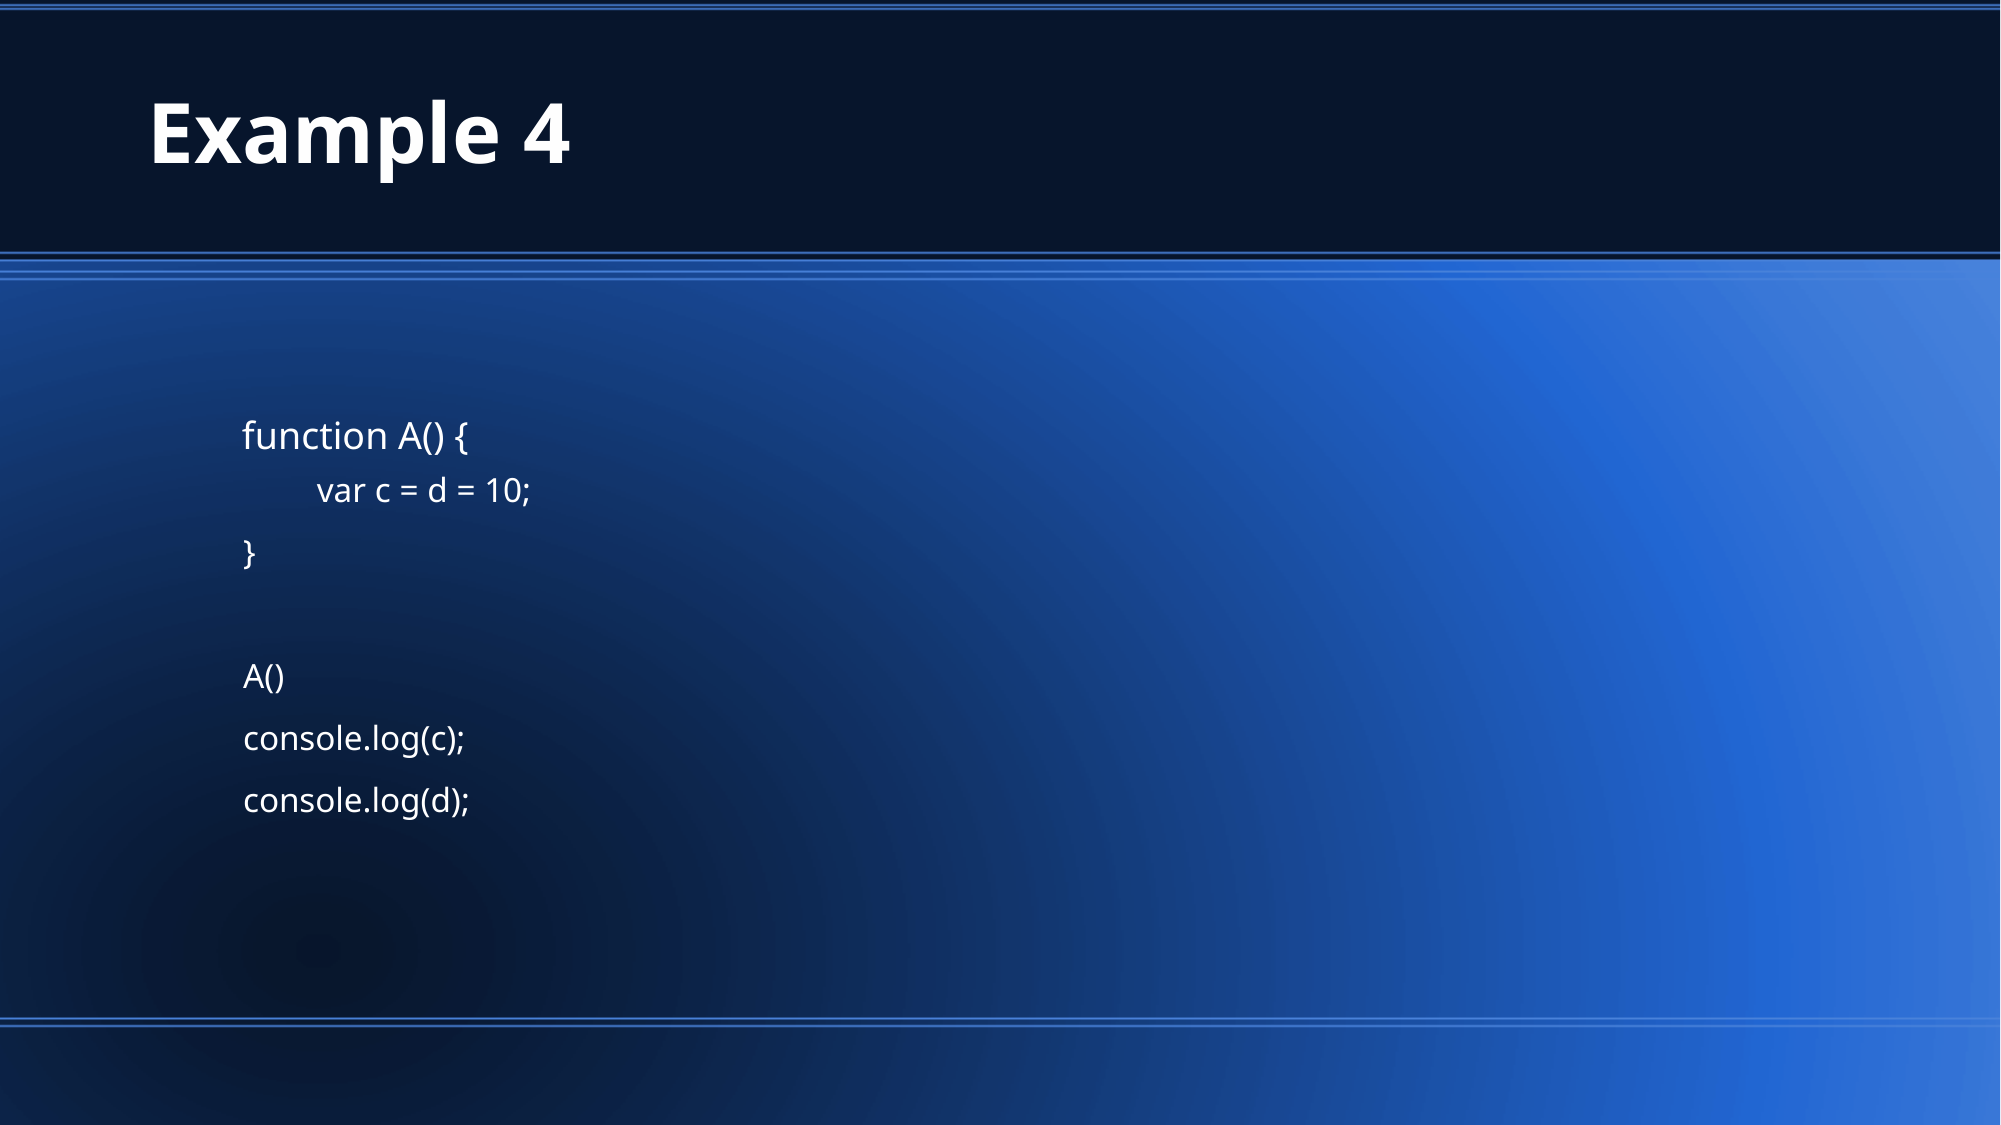

# Example 4
	function A() {
	var c = d = 10;
}
A()
console.log(c);
console.log(d);